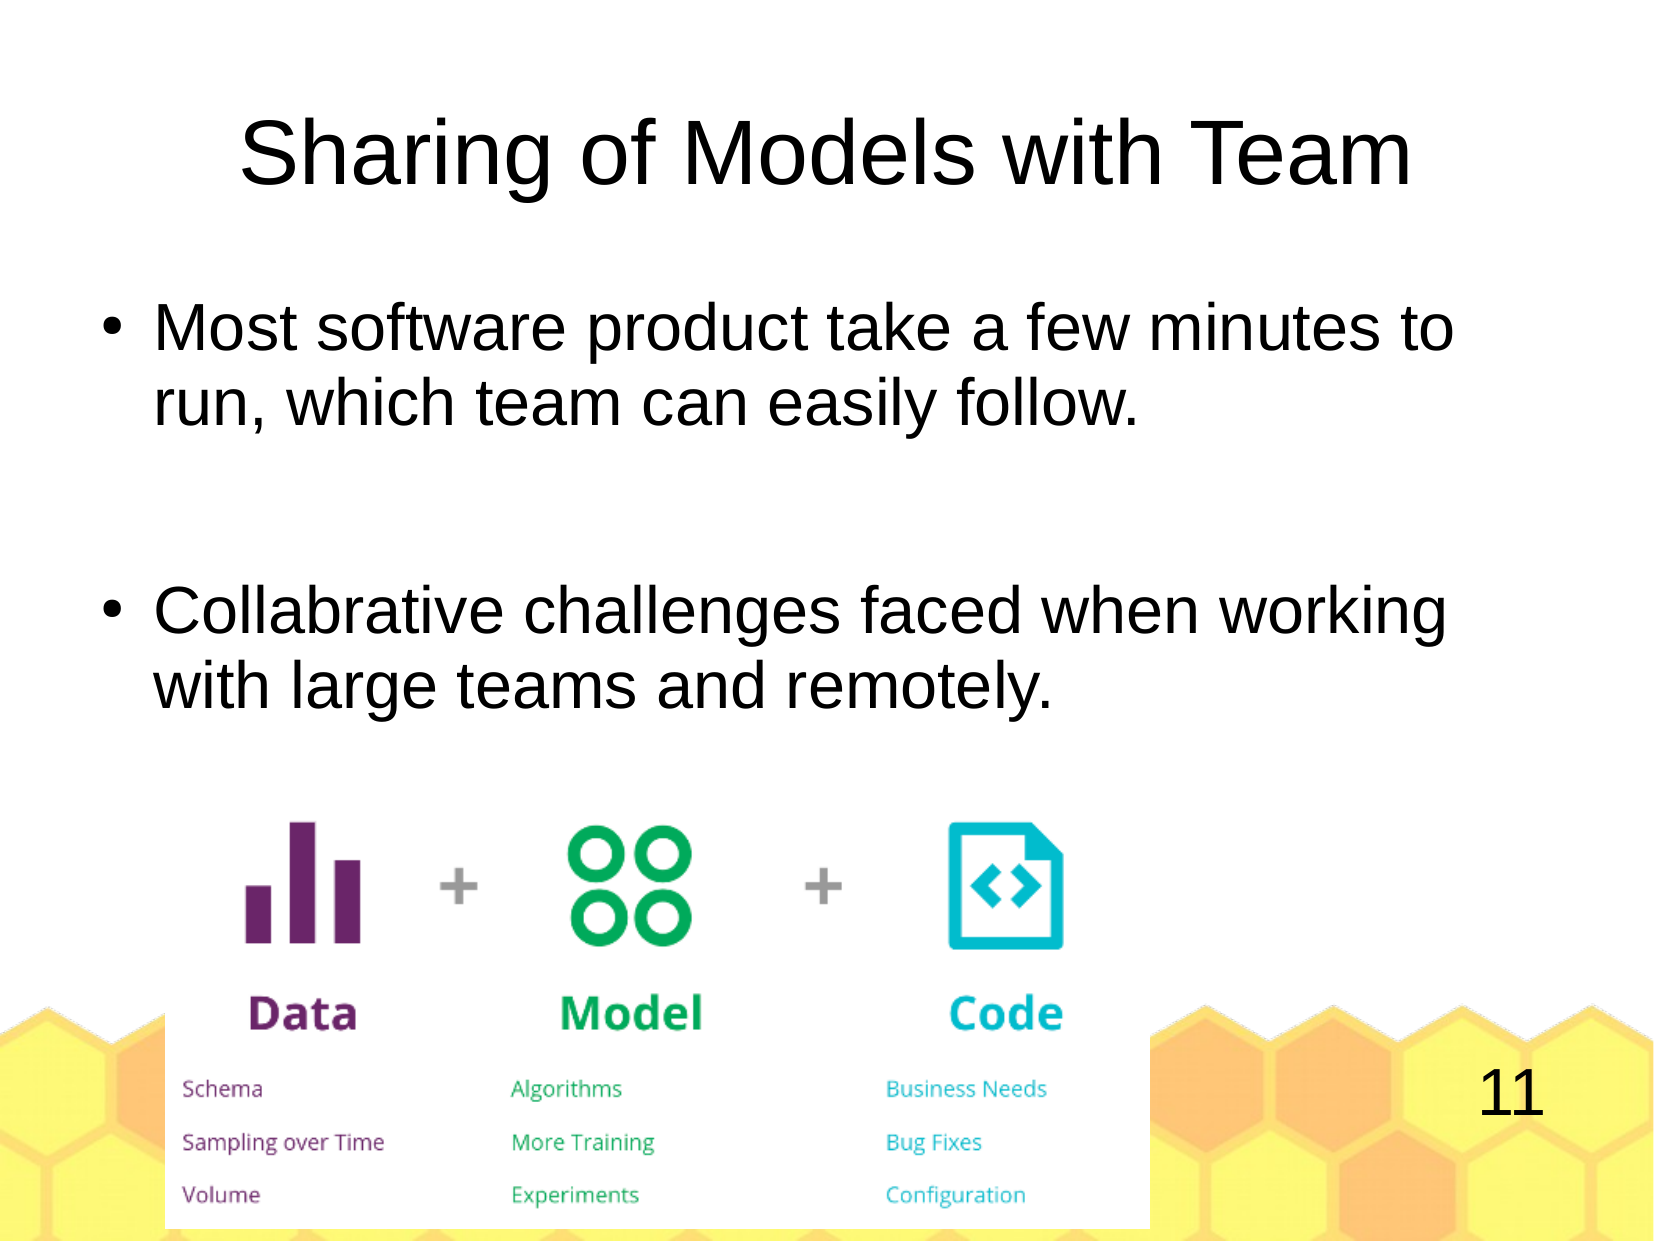

# Sharing of Models with Team
Most software product take a few minutes to run, which team can easily follow.
Collabrative challenges faced when working with large teams and remotely.
11